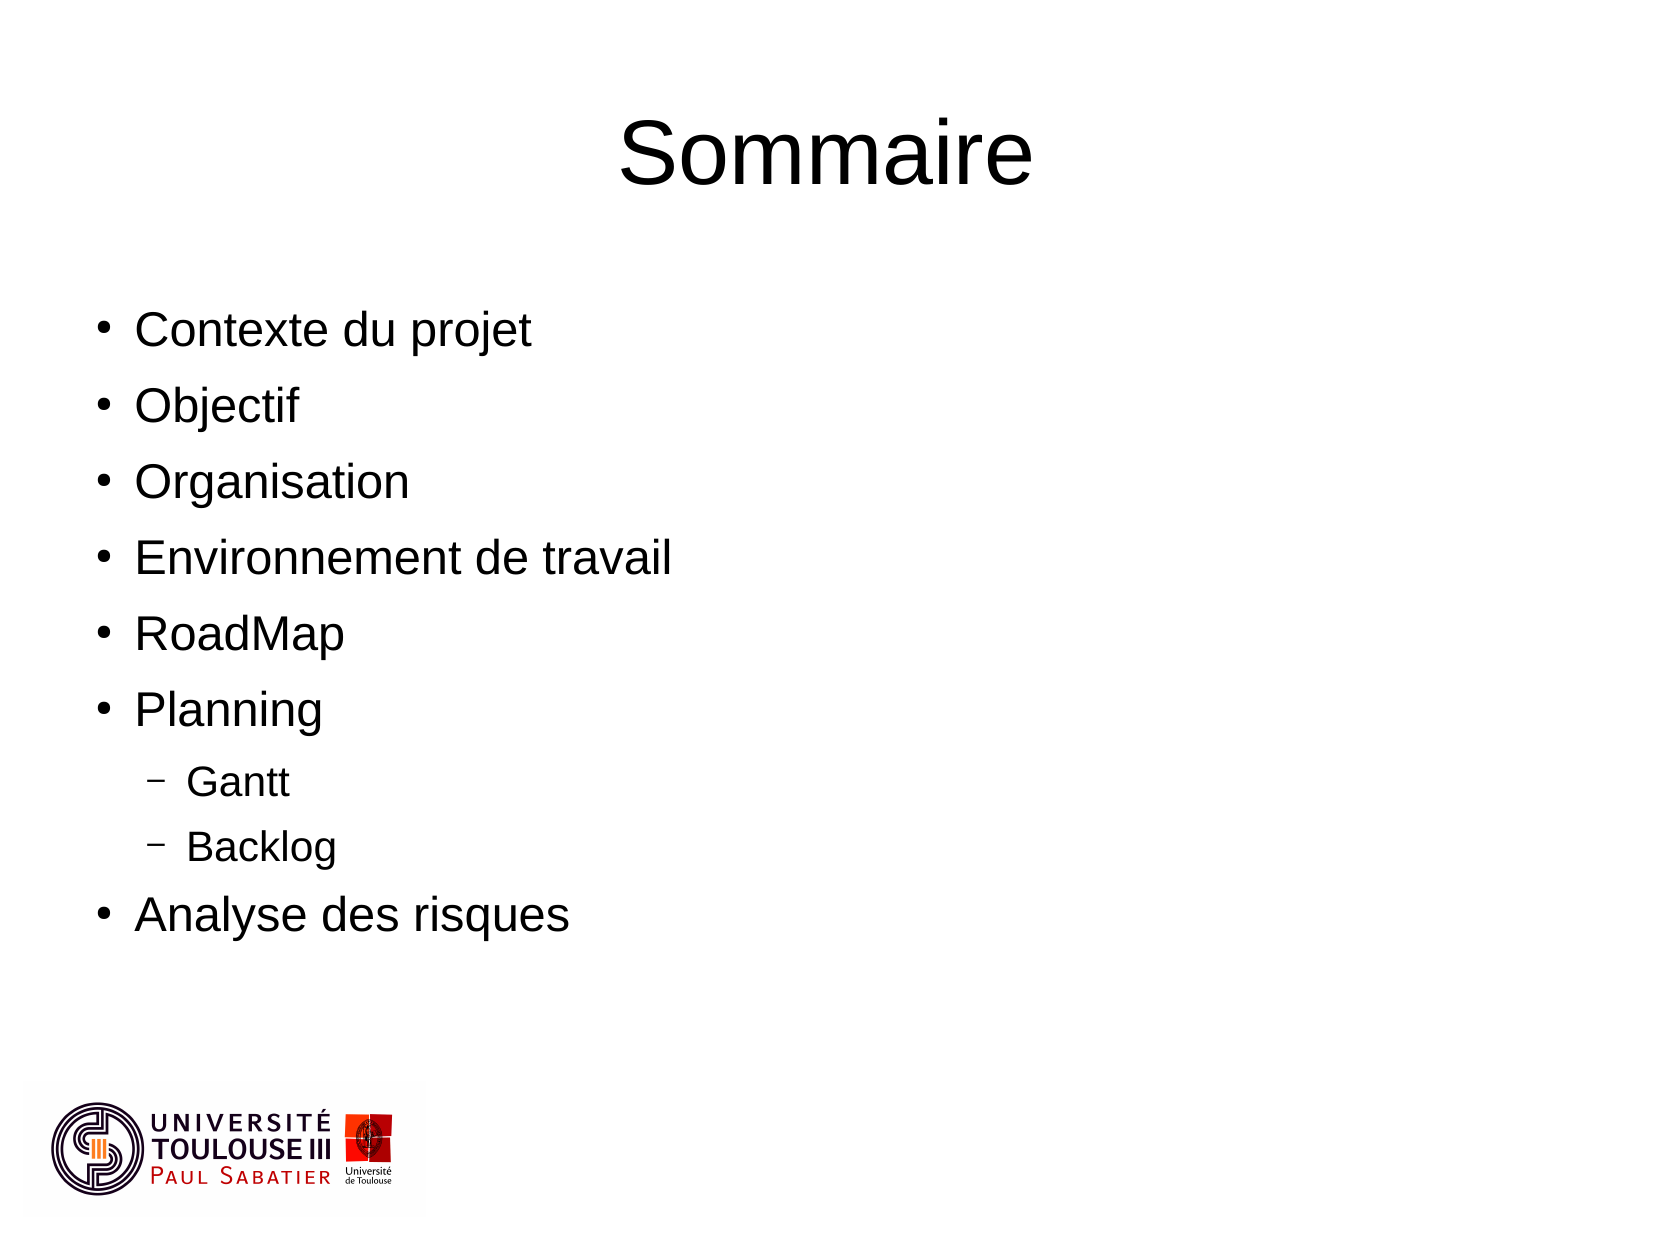

# Sommaire
Contexte du projet
Objectif
Organisation
Environnement de travail
RoadMap
Planning
Gantt
Backlog
Analyse des risques